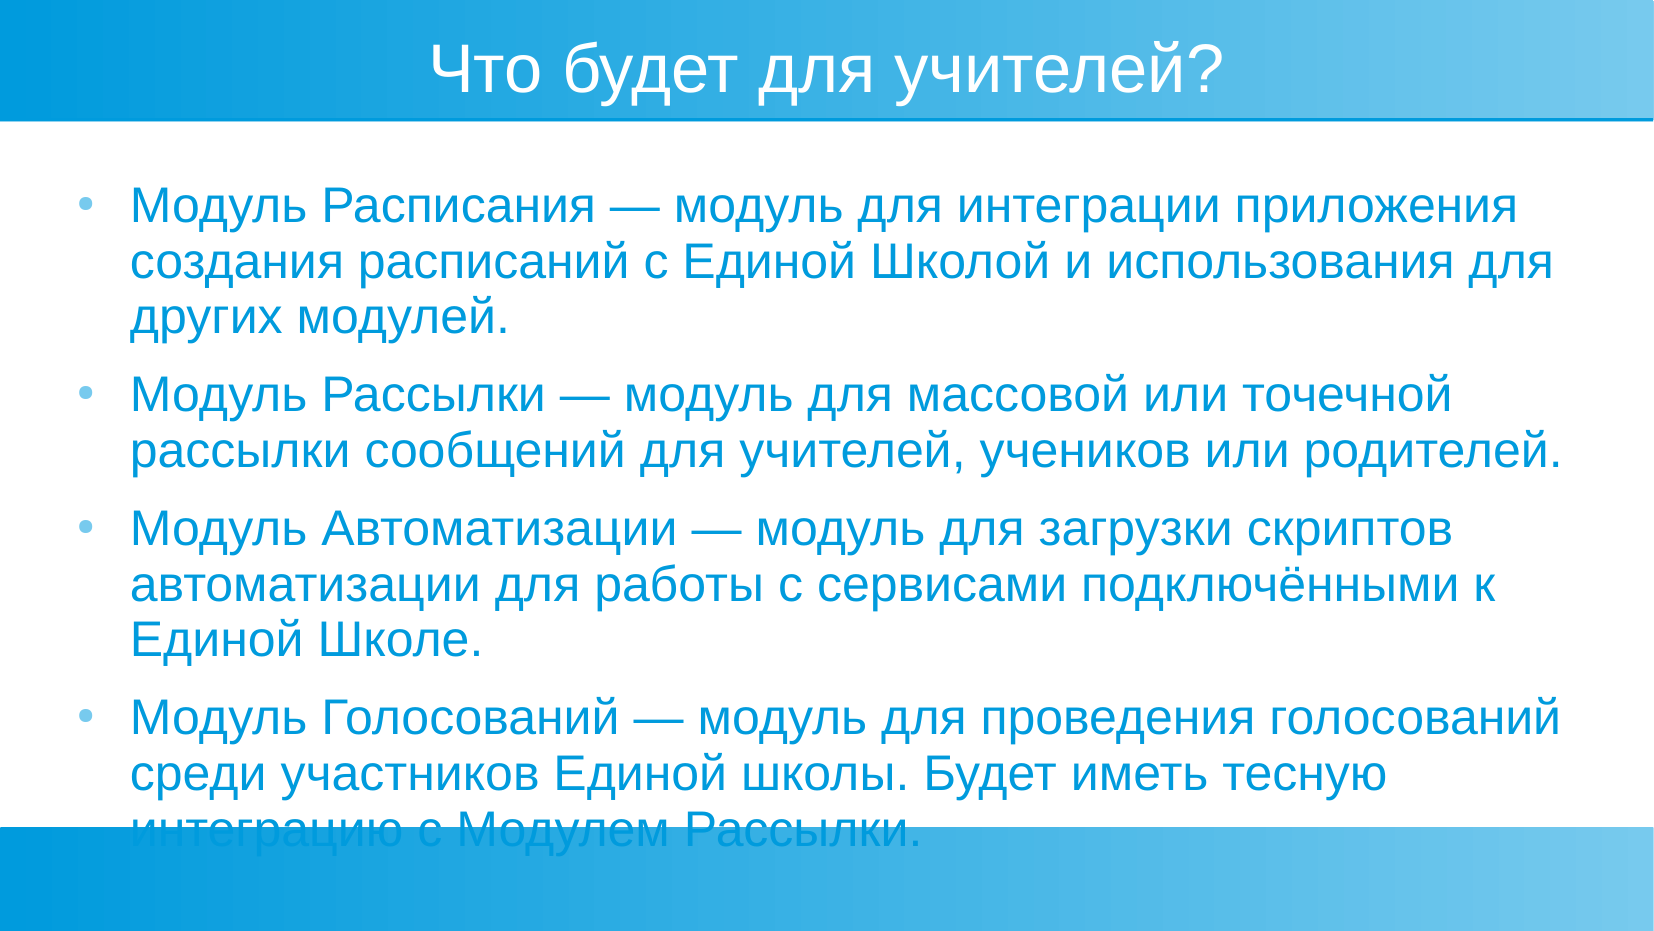

# Что будет для учителей?
Модуль Расписания — модуль для интеграции приложения создания расписаний с Единой Школой и использования для других модулей.
Модуль Рассылки — модуль для массовой или точечной рассылки сообщений для учителей, учеников или родителей.
Модуль Автоматизации — модуль для загрузки скриптов автоматизации для работы с сервисами подключёнными к Единой Школе.
Модуль Голосований — модуль для проведения голосований среди участников Единой школы. Будет иметь тесную интеграцию с Модулем Рассылки.